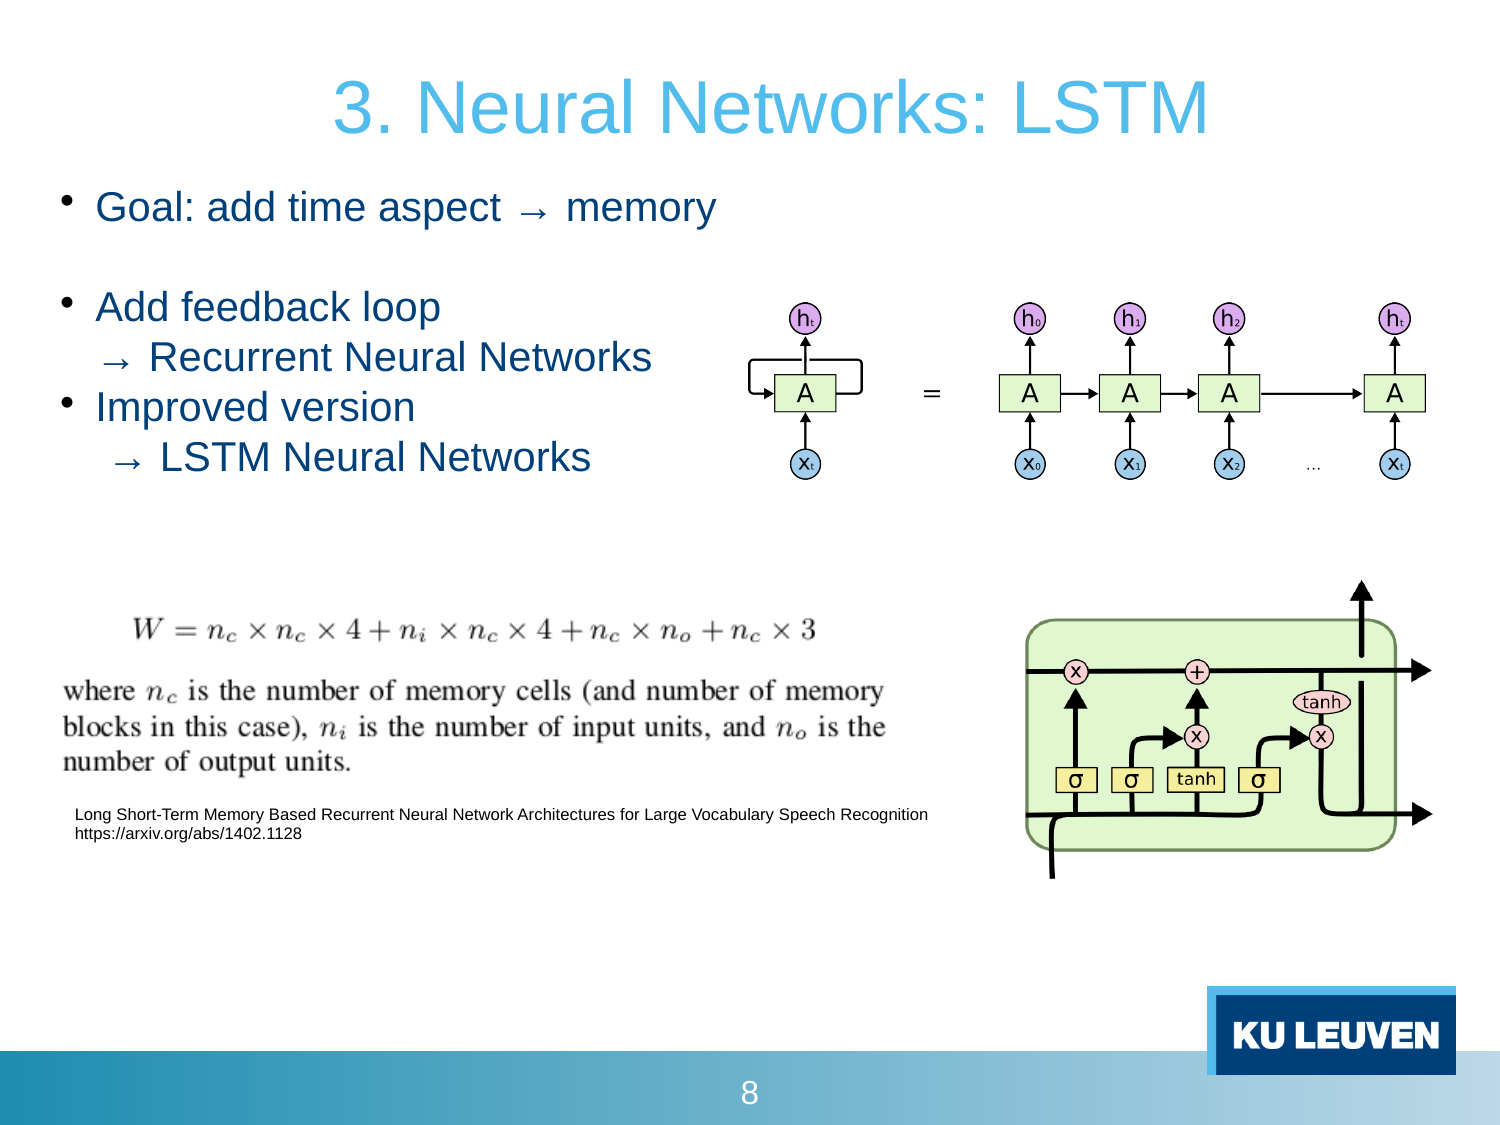

3. Neural Networks: LSTM
Goal: add time aspect → memory
Add feedback loop
→ Recurrent Neural Networks
Improved version
 → LSTM Neural Networks
Long Short-Term Memory Based Recurrent Neural Network Architectures for Large Vocabulary Speech Recognition
https://arxiv.org/abs/1402.1128